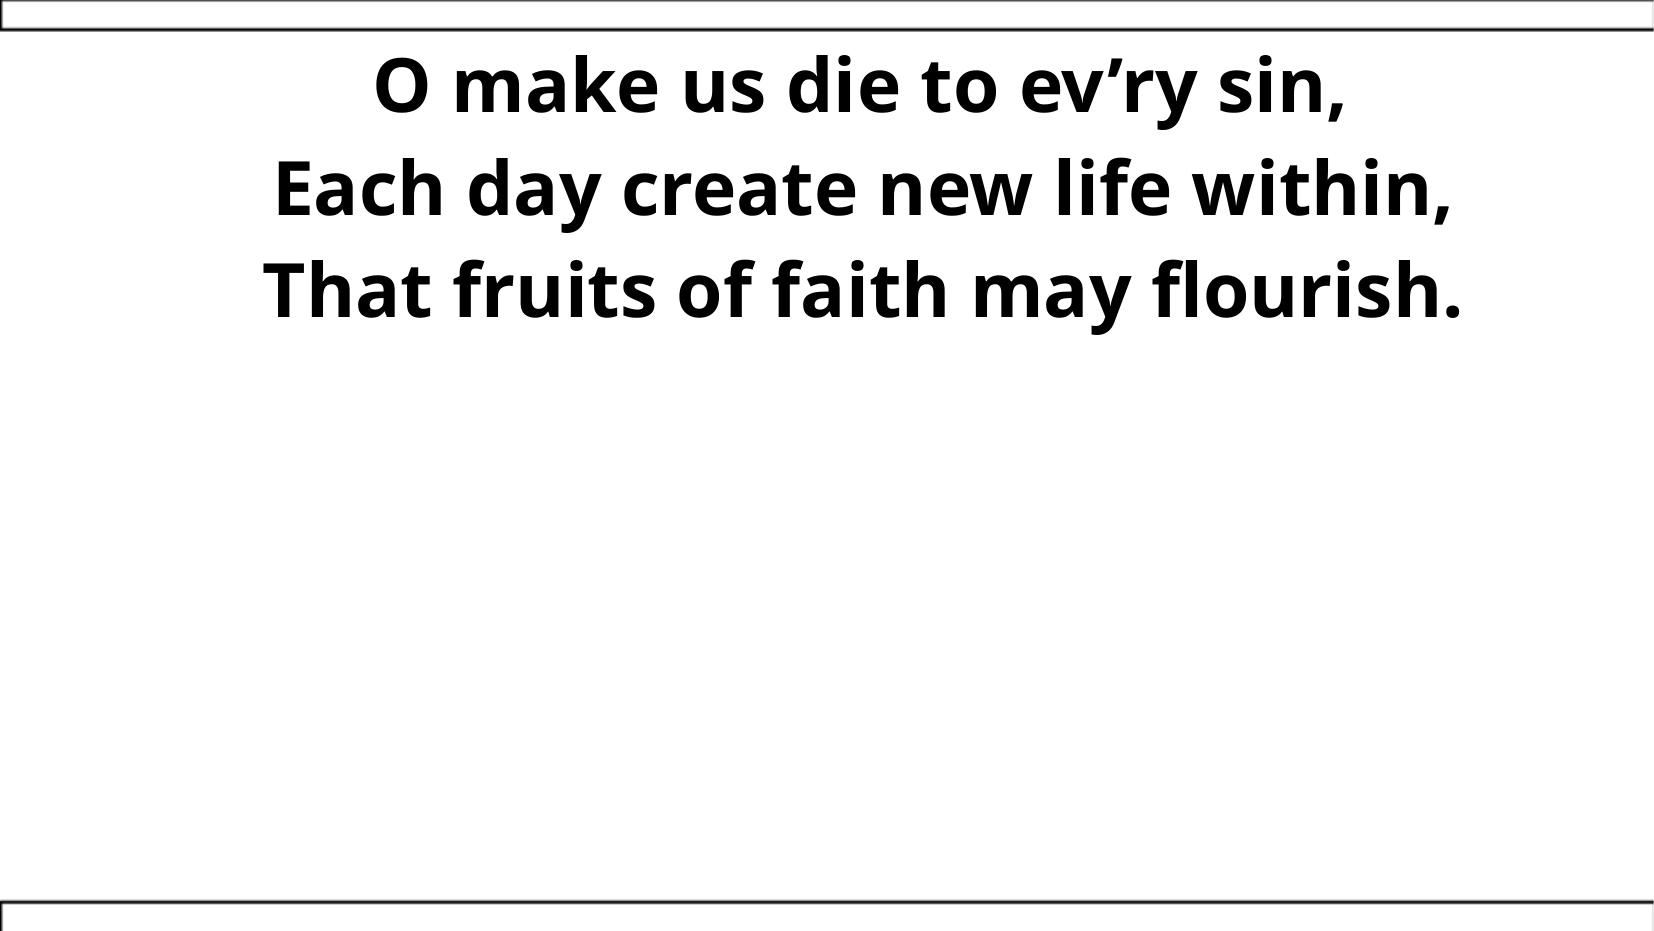

O make us die to ev’ry sin,
Each day create new life within,
That fruits of faith may flourish.